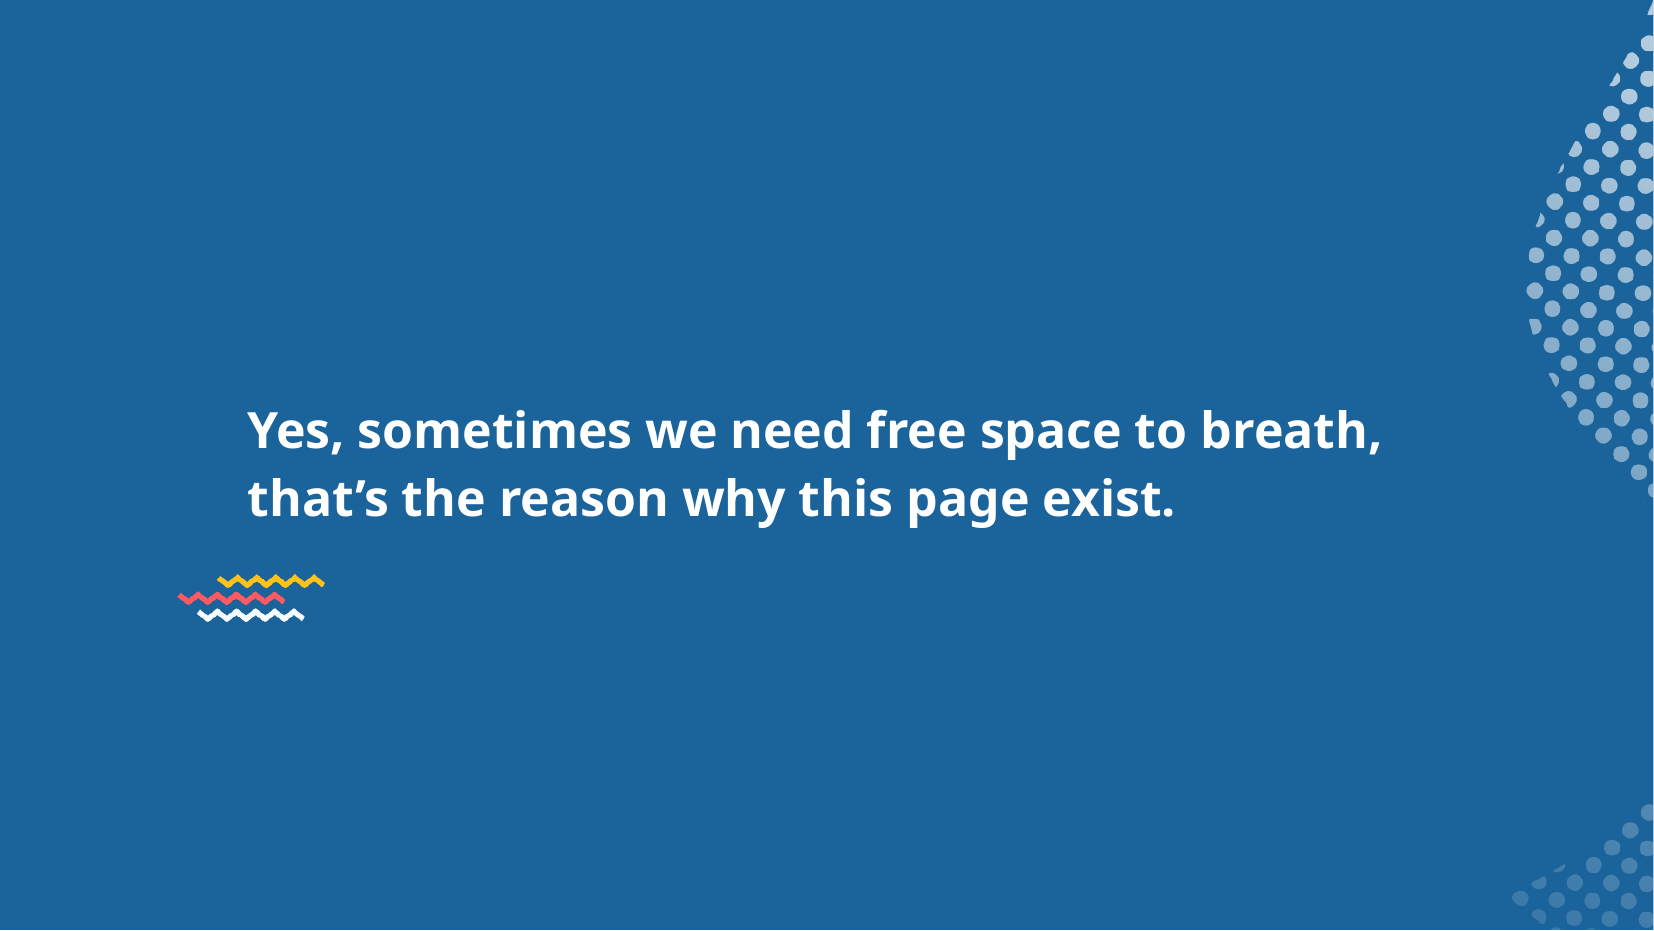

Yes, sometimes we need free space to breath,
that’s the reason why this page exist.